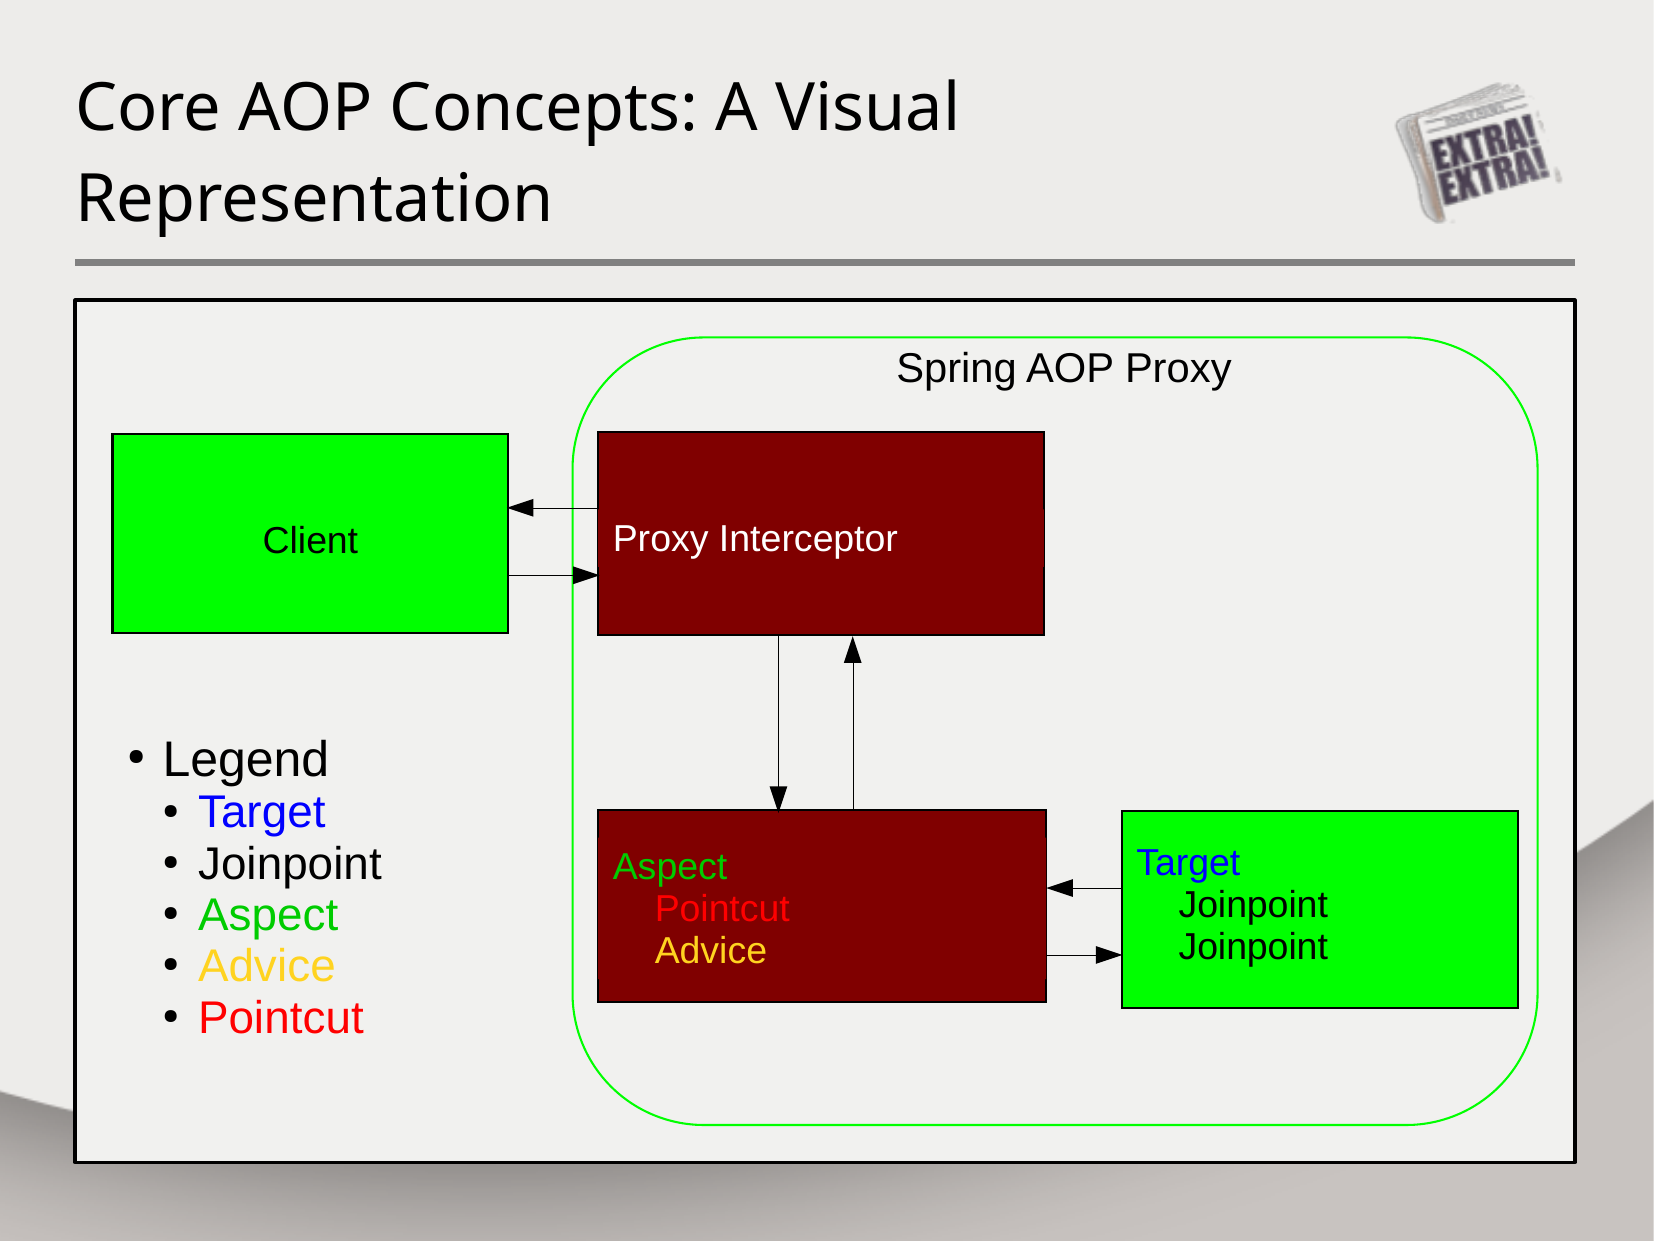

# Core AOP Concepts: A Visual Representation
Spring AOP Proxy
Proxy Interceptor
Client
Legend
Target
Joinpoint
Aspect
Advice
Pointcut
Aspect
 Pointcut
 Advice
Target
 Joinpoint
 Joinpoint